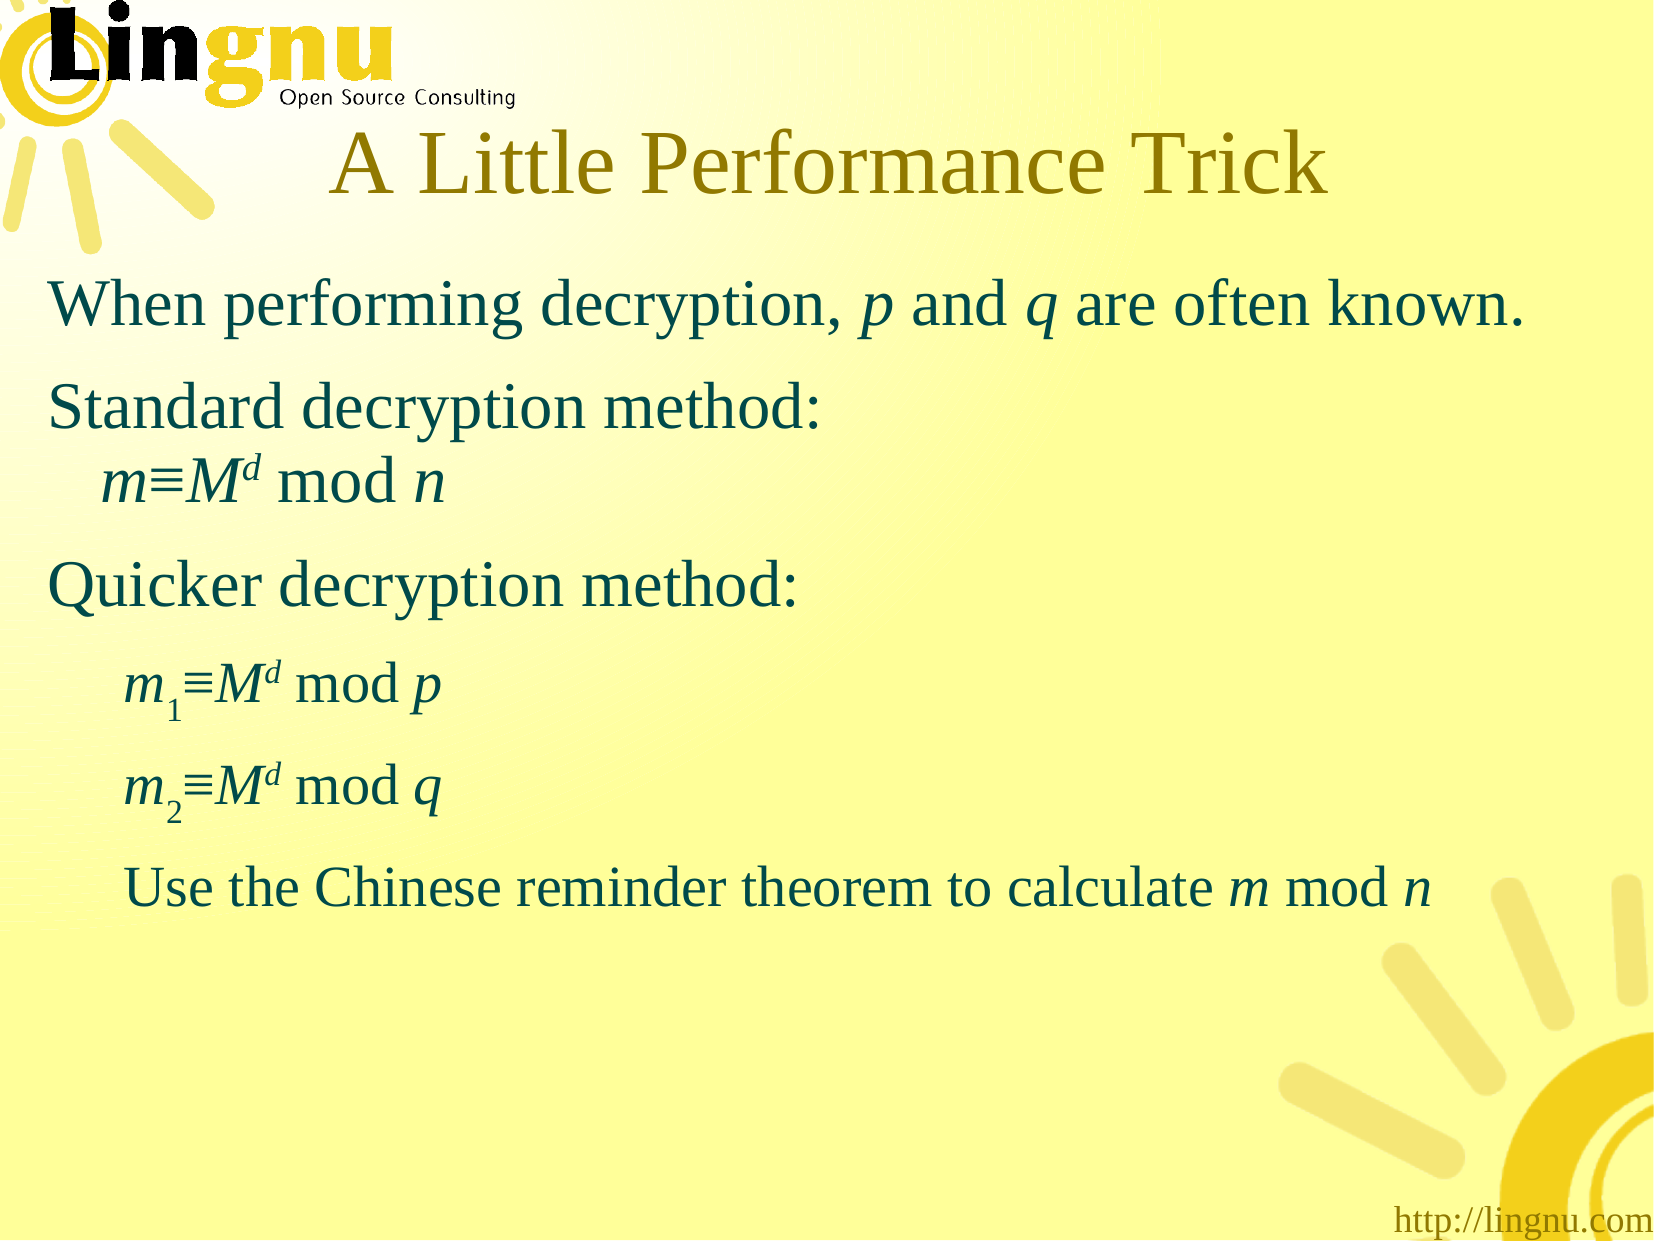

# A Little Performance Trick
When performing decryption, p and q are often known.
Standard decryption method:
m≡Md mod n
Quicker decryption method:
m1≡Md mod p
m2≡Md mod q
Use the Chinese reminder theorem to calculate m mod n